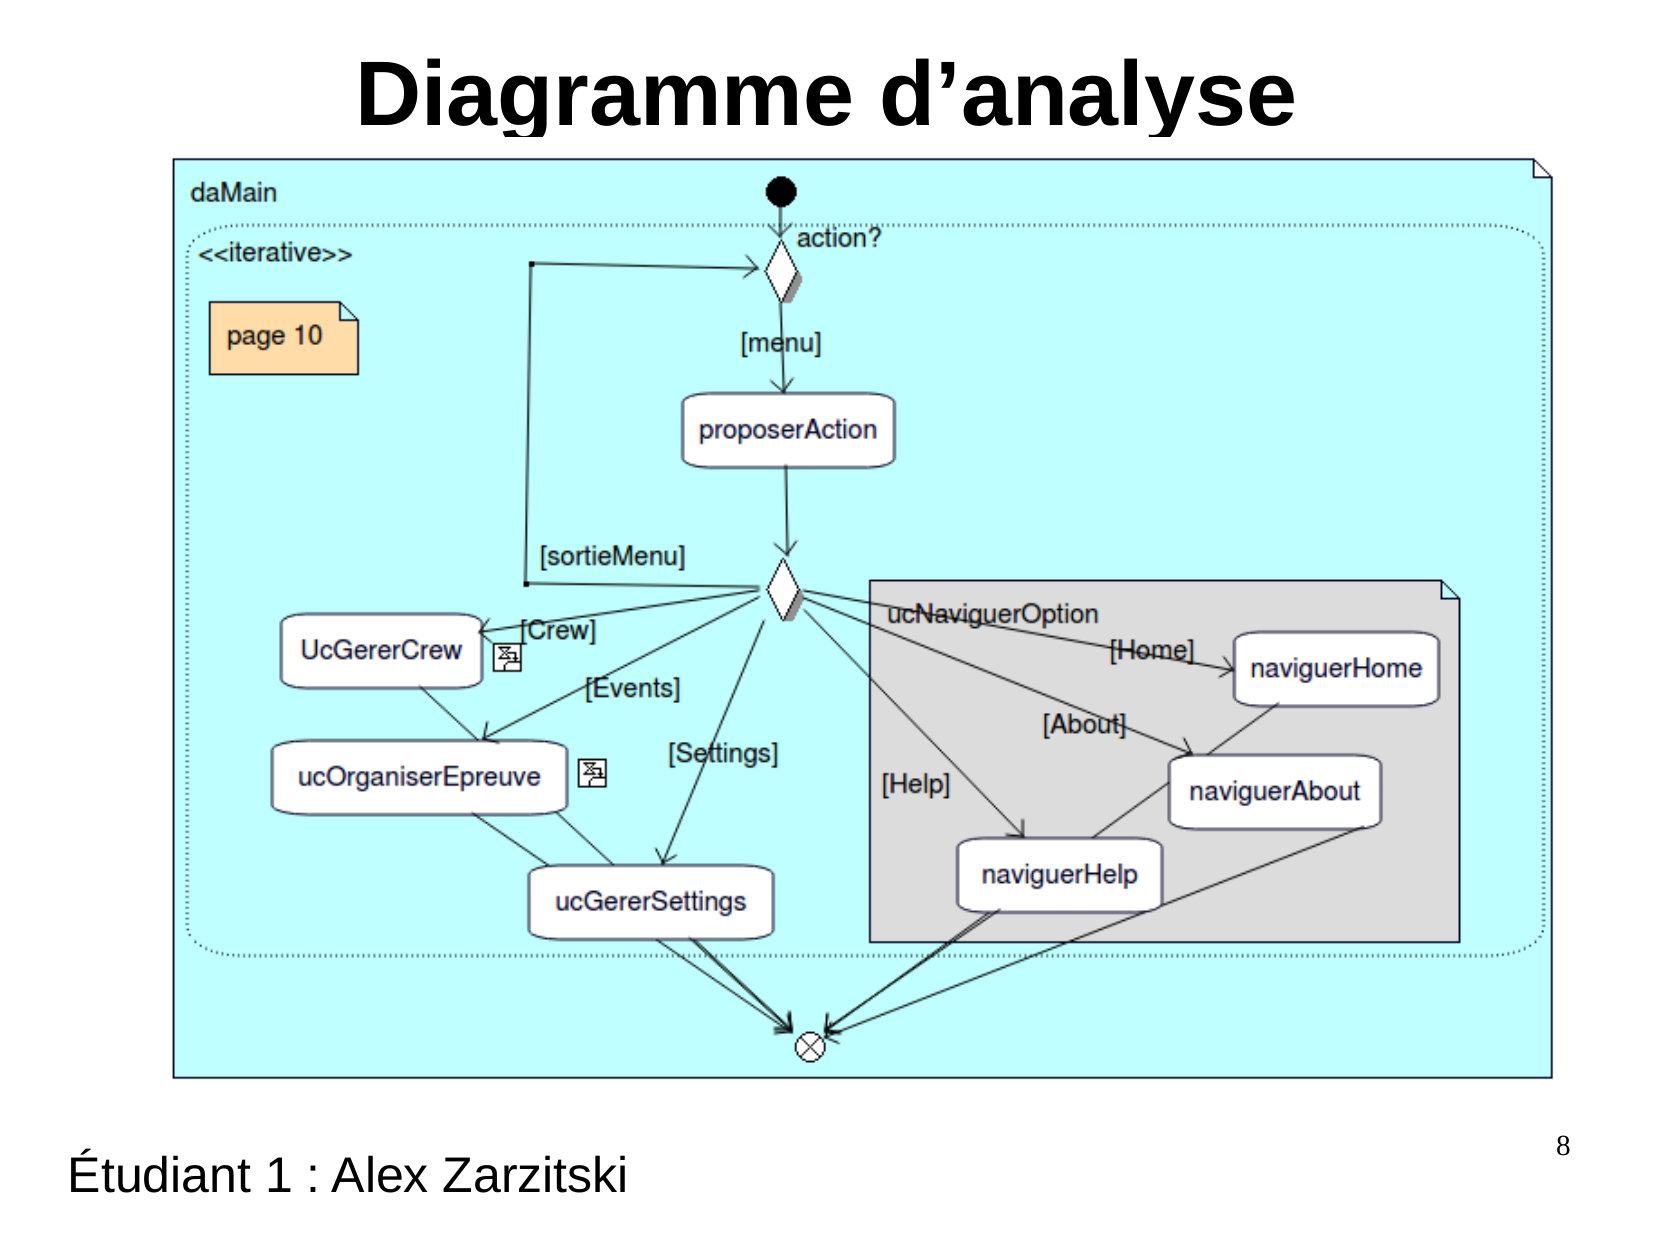

# Diagramme d’analyse
8
Étudiant 1 : Alex Zarzitski